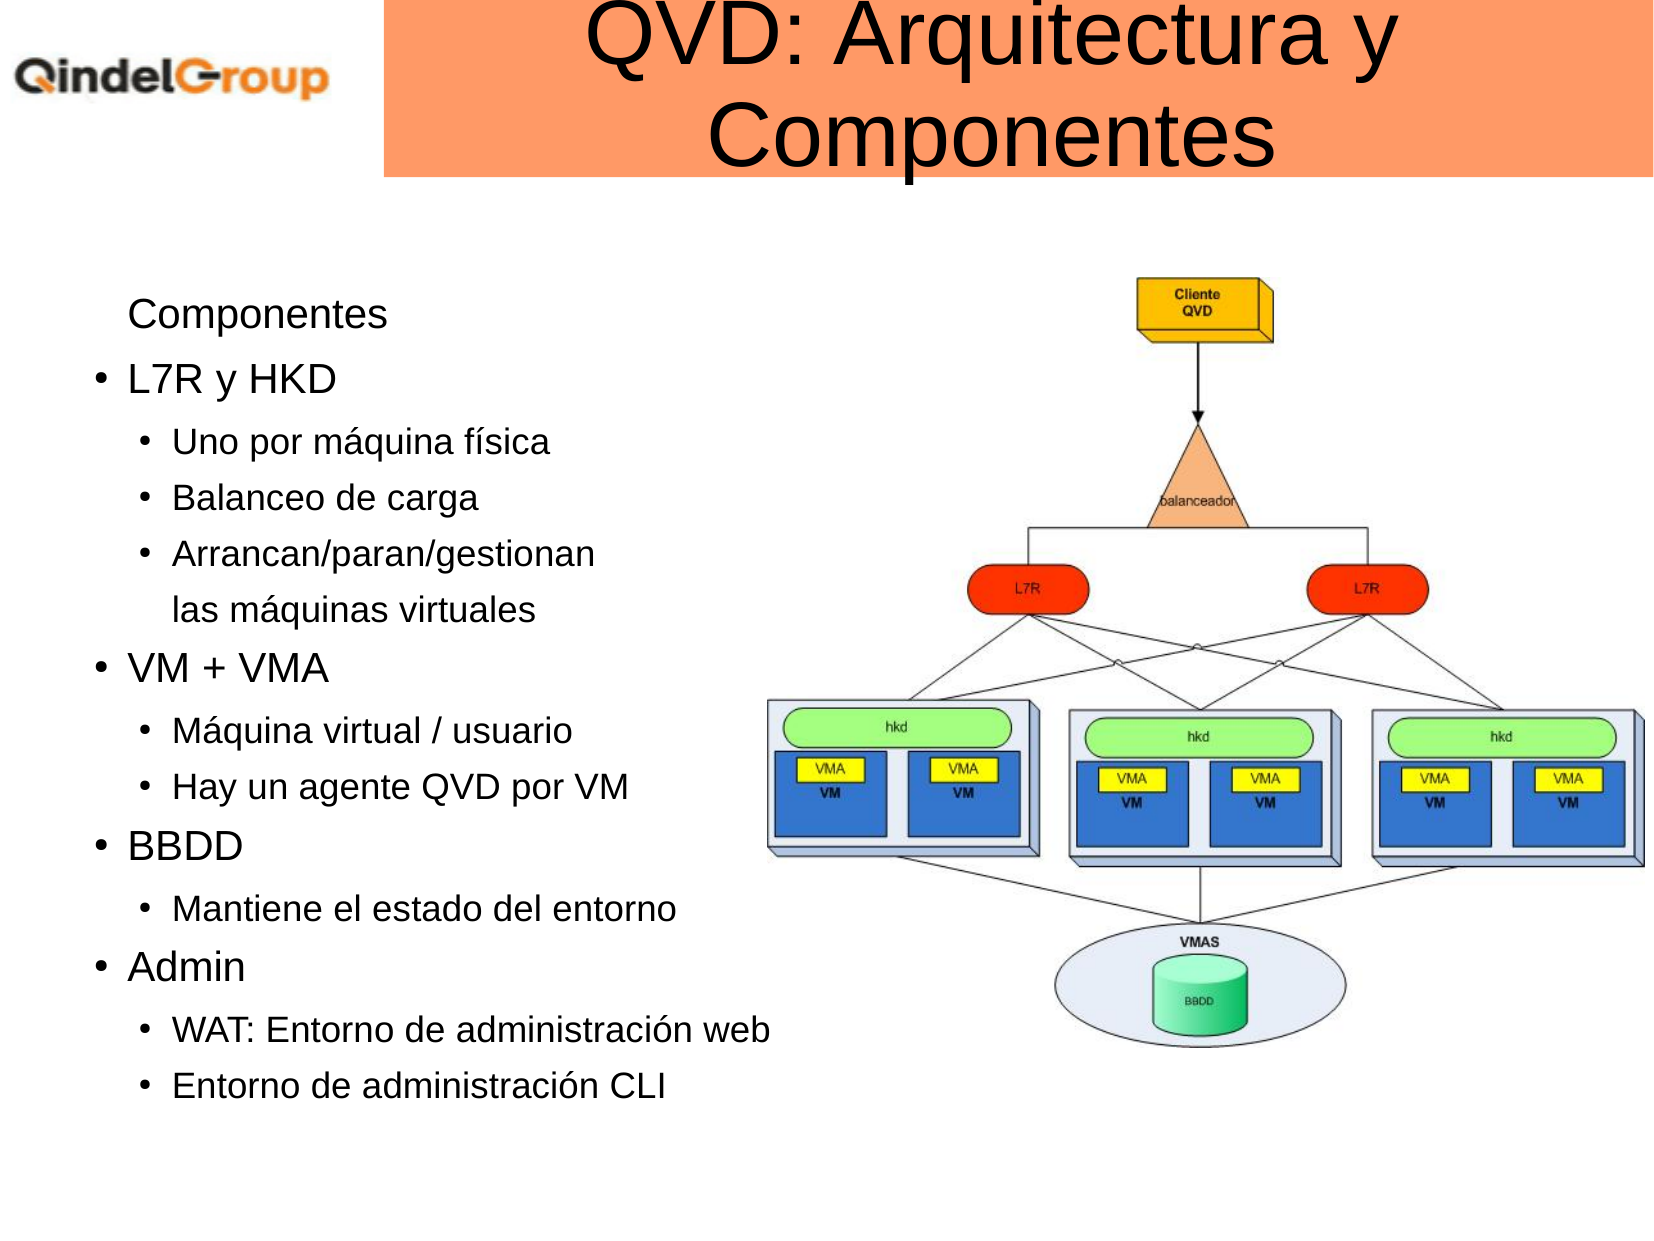

# QVD: Arquitectura y Componentes
Componentes
L7R y HKD
Uno por máquina física
Balanceo de carga
Arrancan/paran/gestionan
las máquinas virtuales
VM + VMA
Máquina virtual / usuario
Hay un agente QVD por VM
BBDD
Mantiene el estado del entorno
Admin
WAT: Entorno de administración web
Entorno de administración CLI